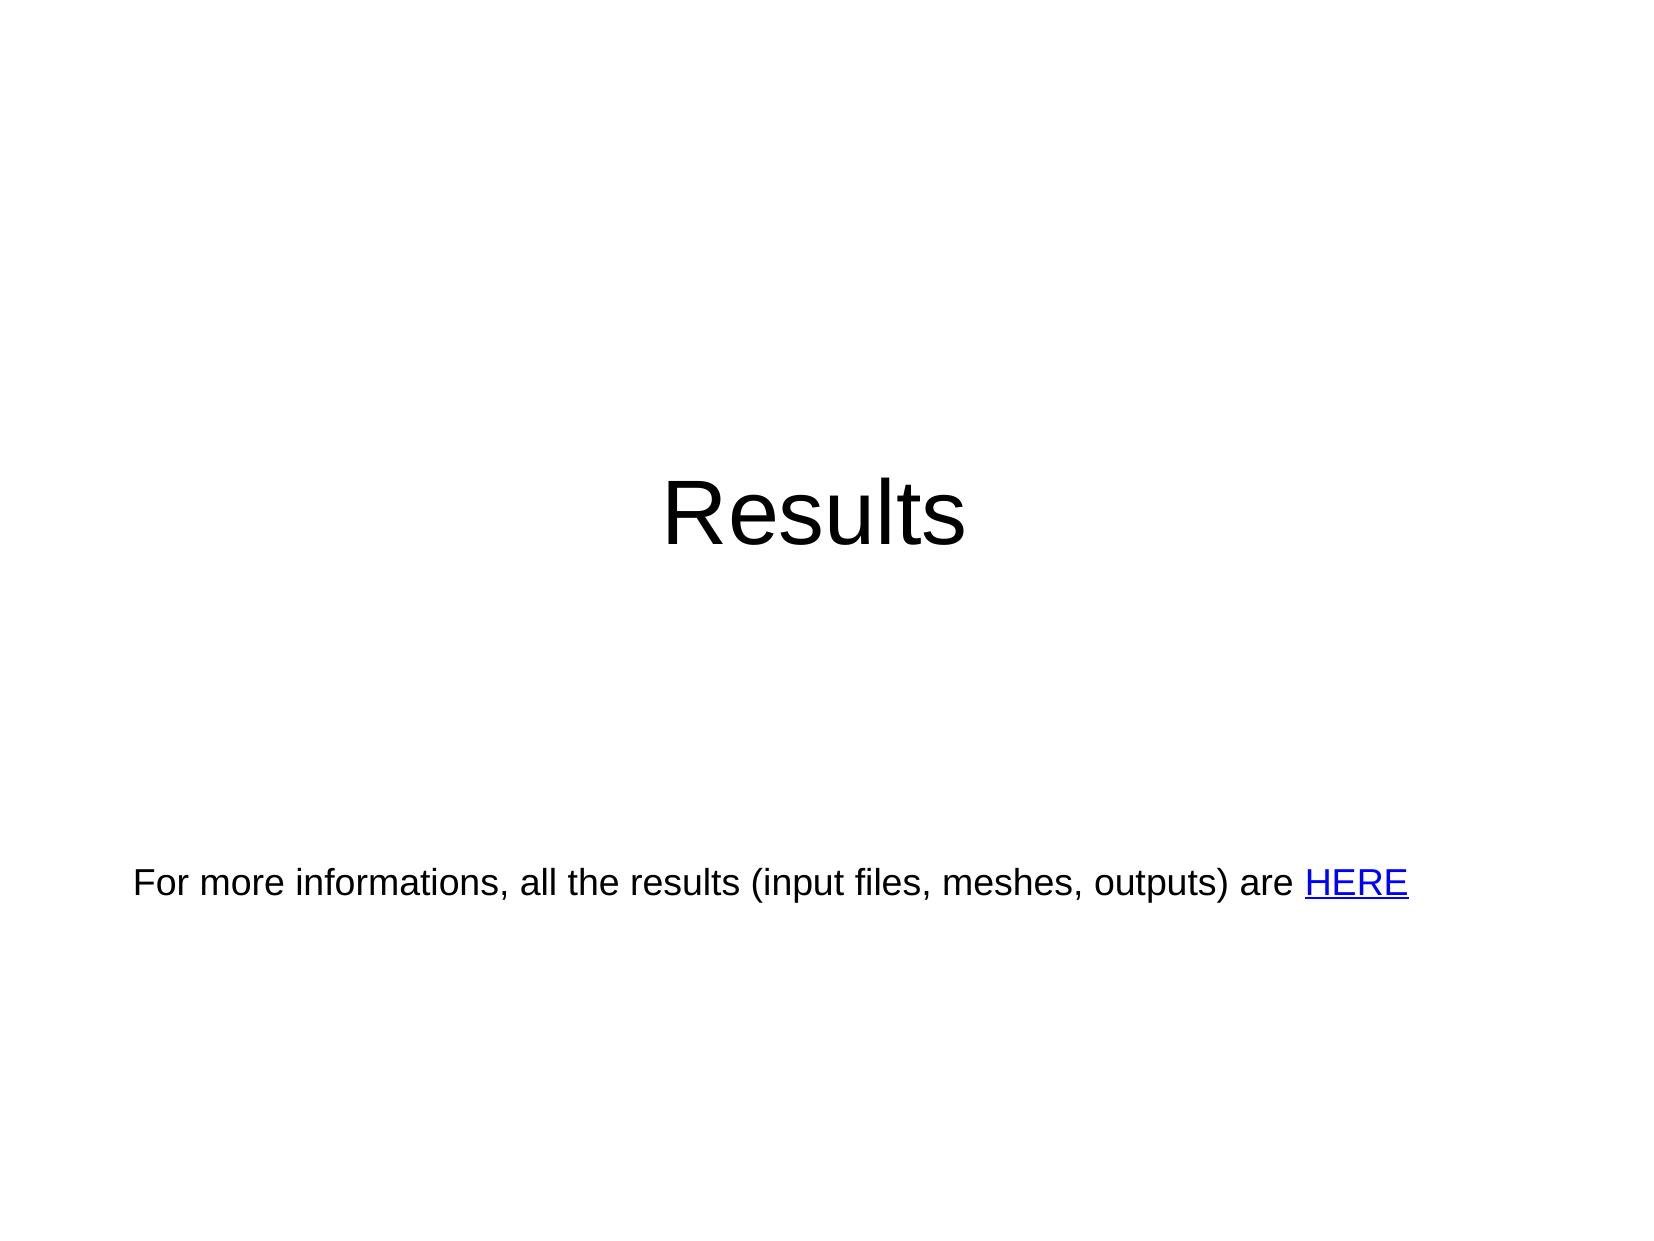

Results
For more informations, all the results (input files, meshes, outputs) are HERE